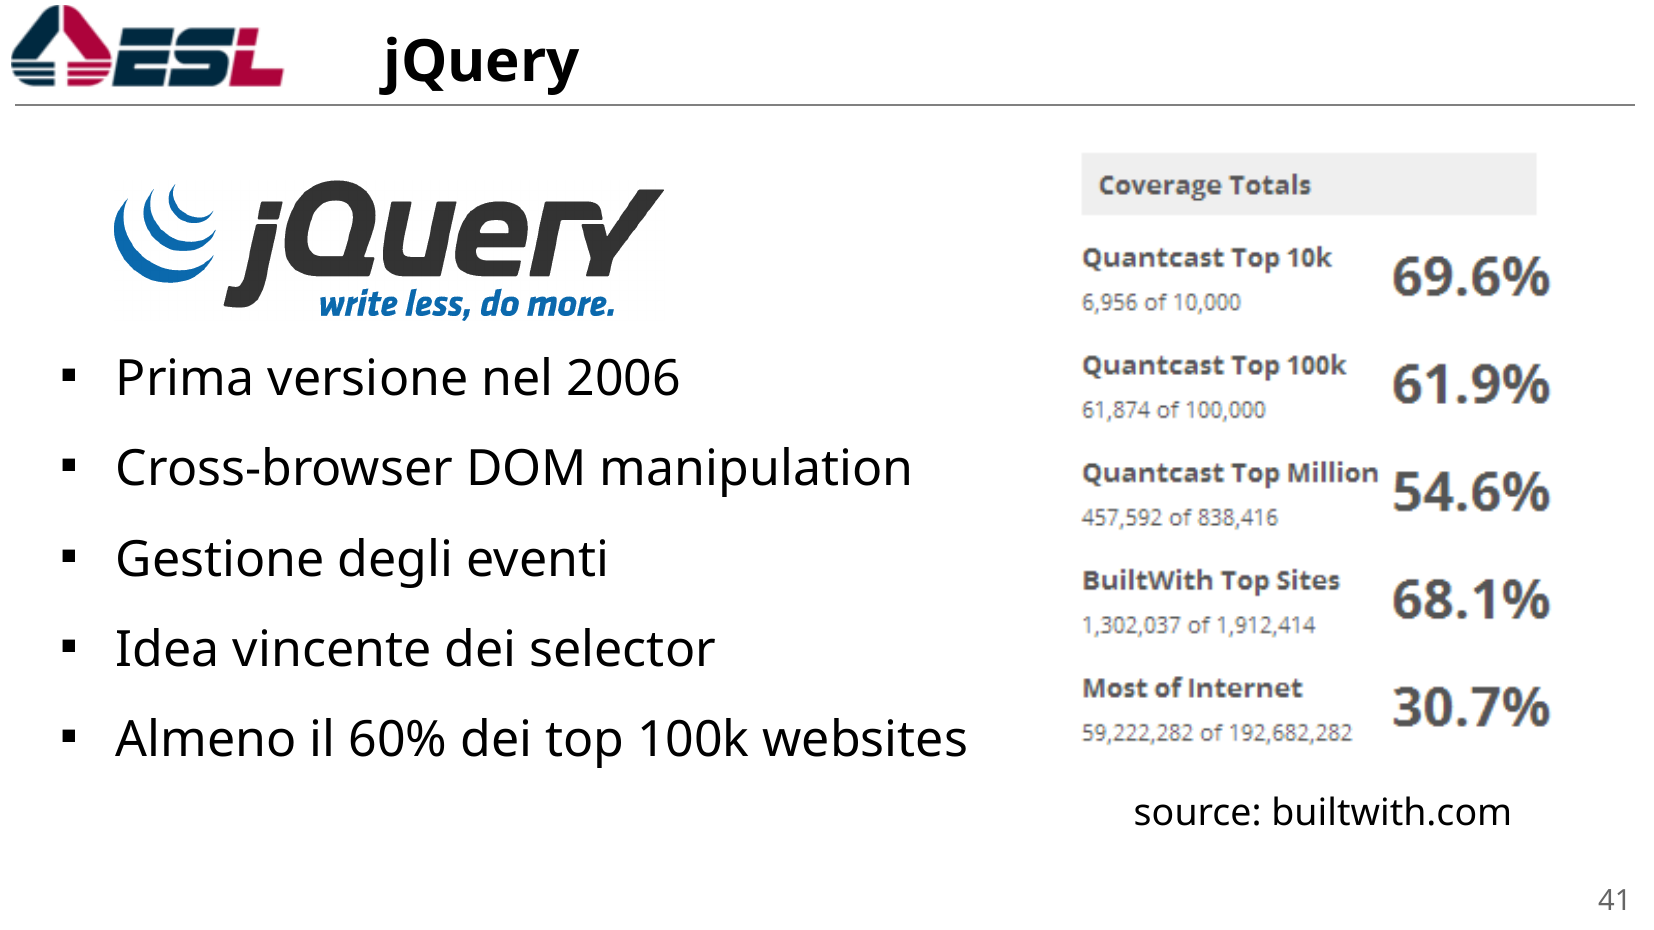

# jQuery
Prima versione nel 2006
Cross-browser DOM manipulation
Gestione degli eventi
Idea vincente dei selector
Almeno il 60% dei top 100k websites
source: builtwith.com